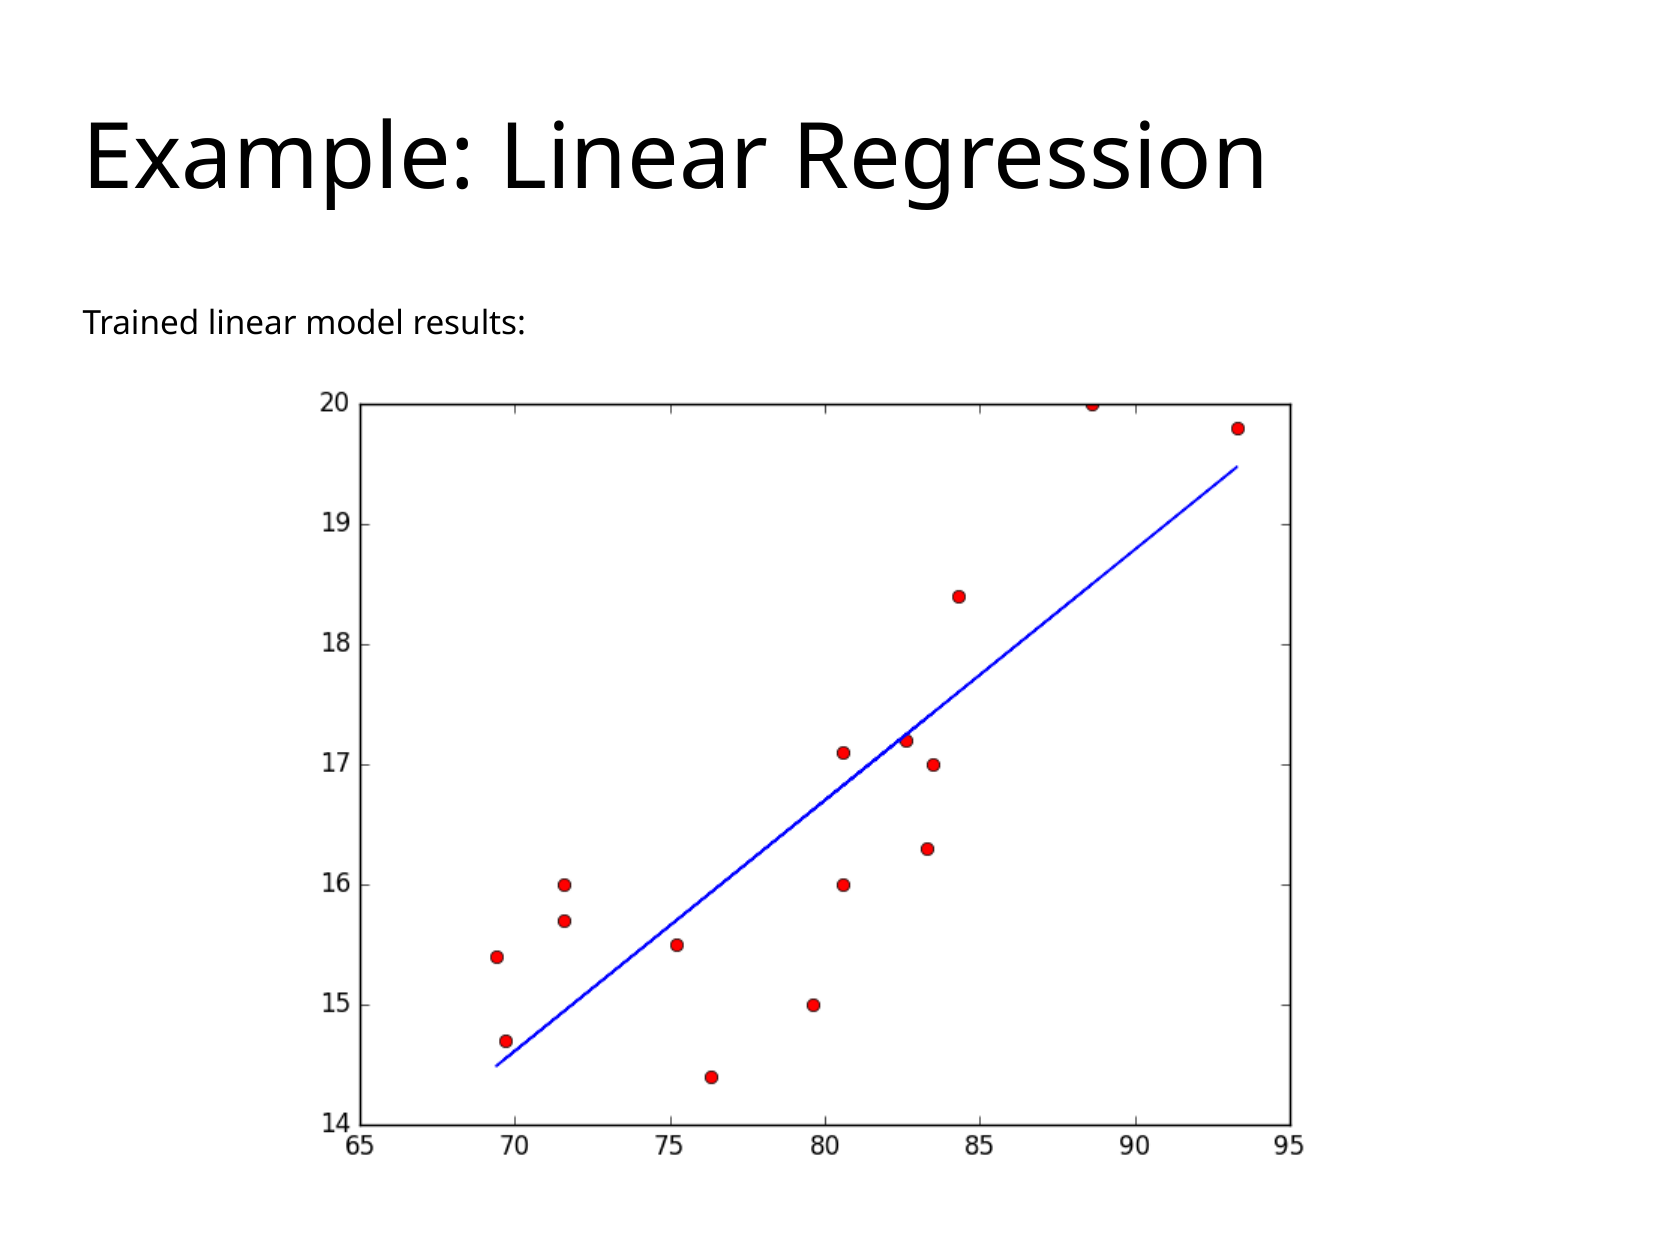

# Example: Linear Regression
Trained linear model results: